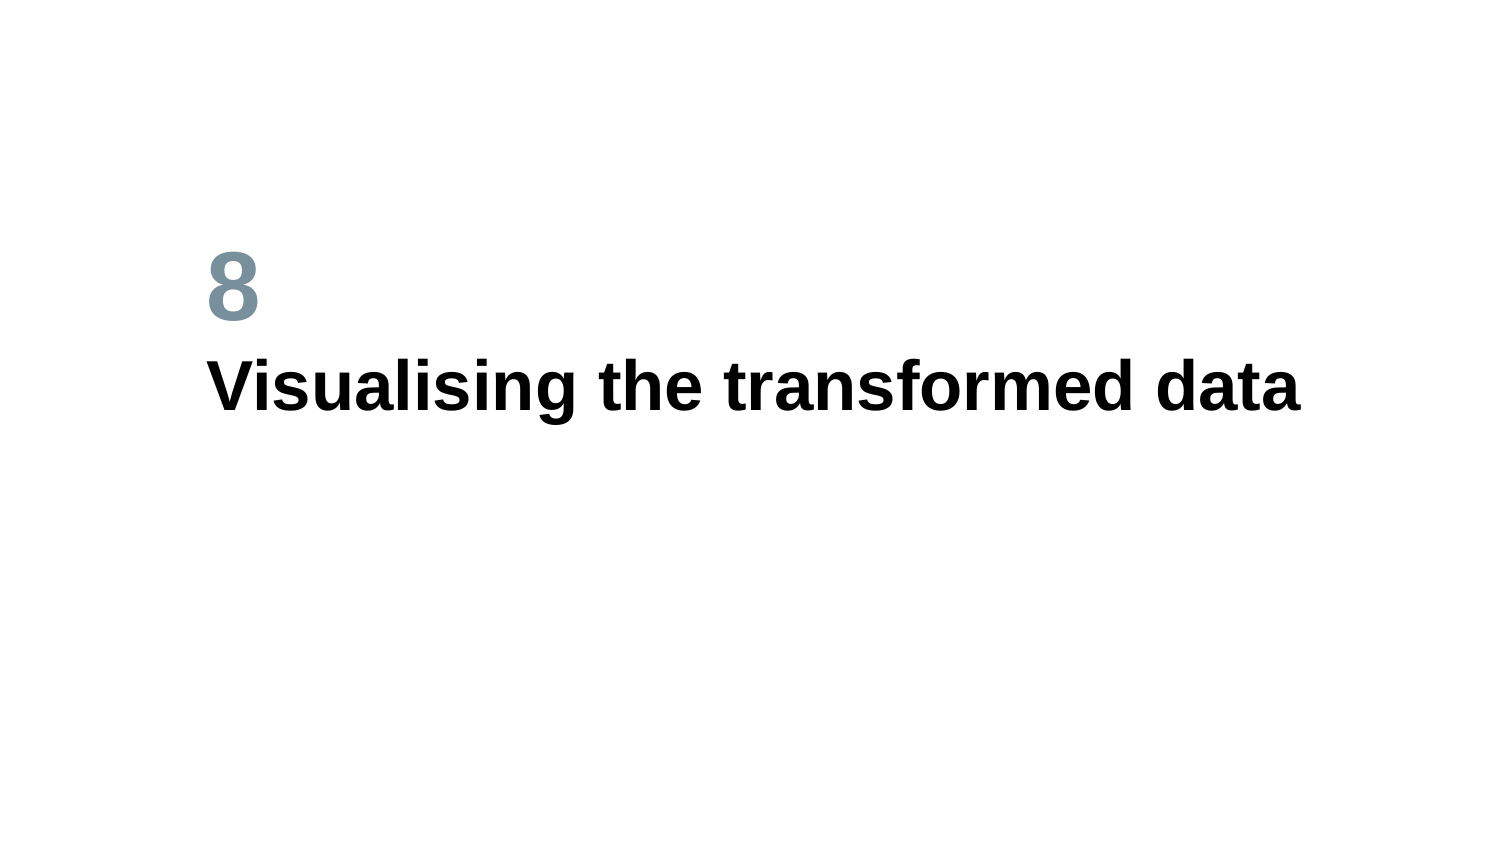

# 8 Visualising the transformed data
Now to the fun part!